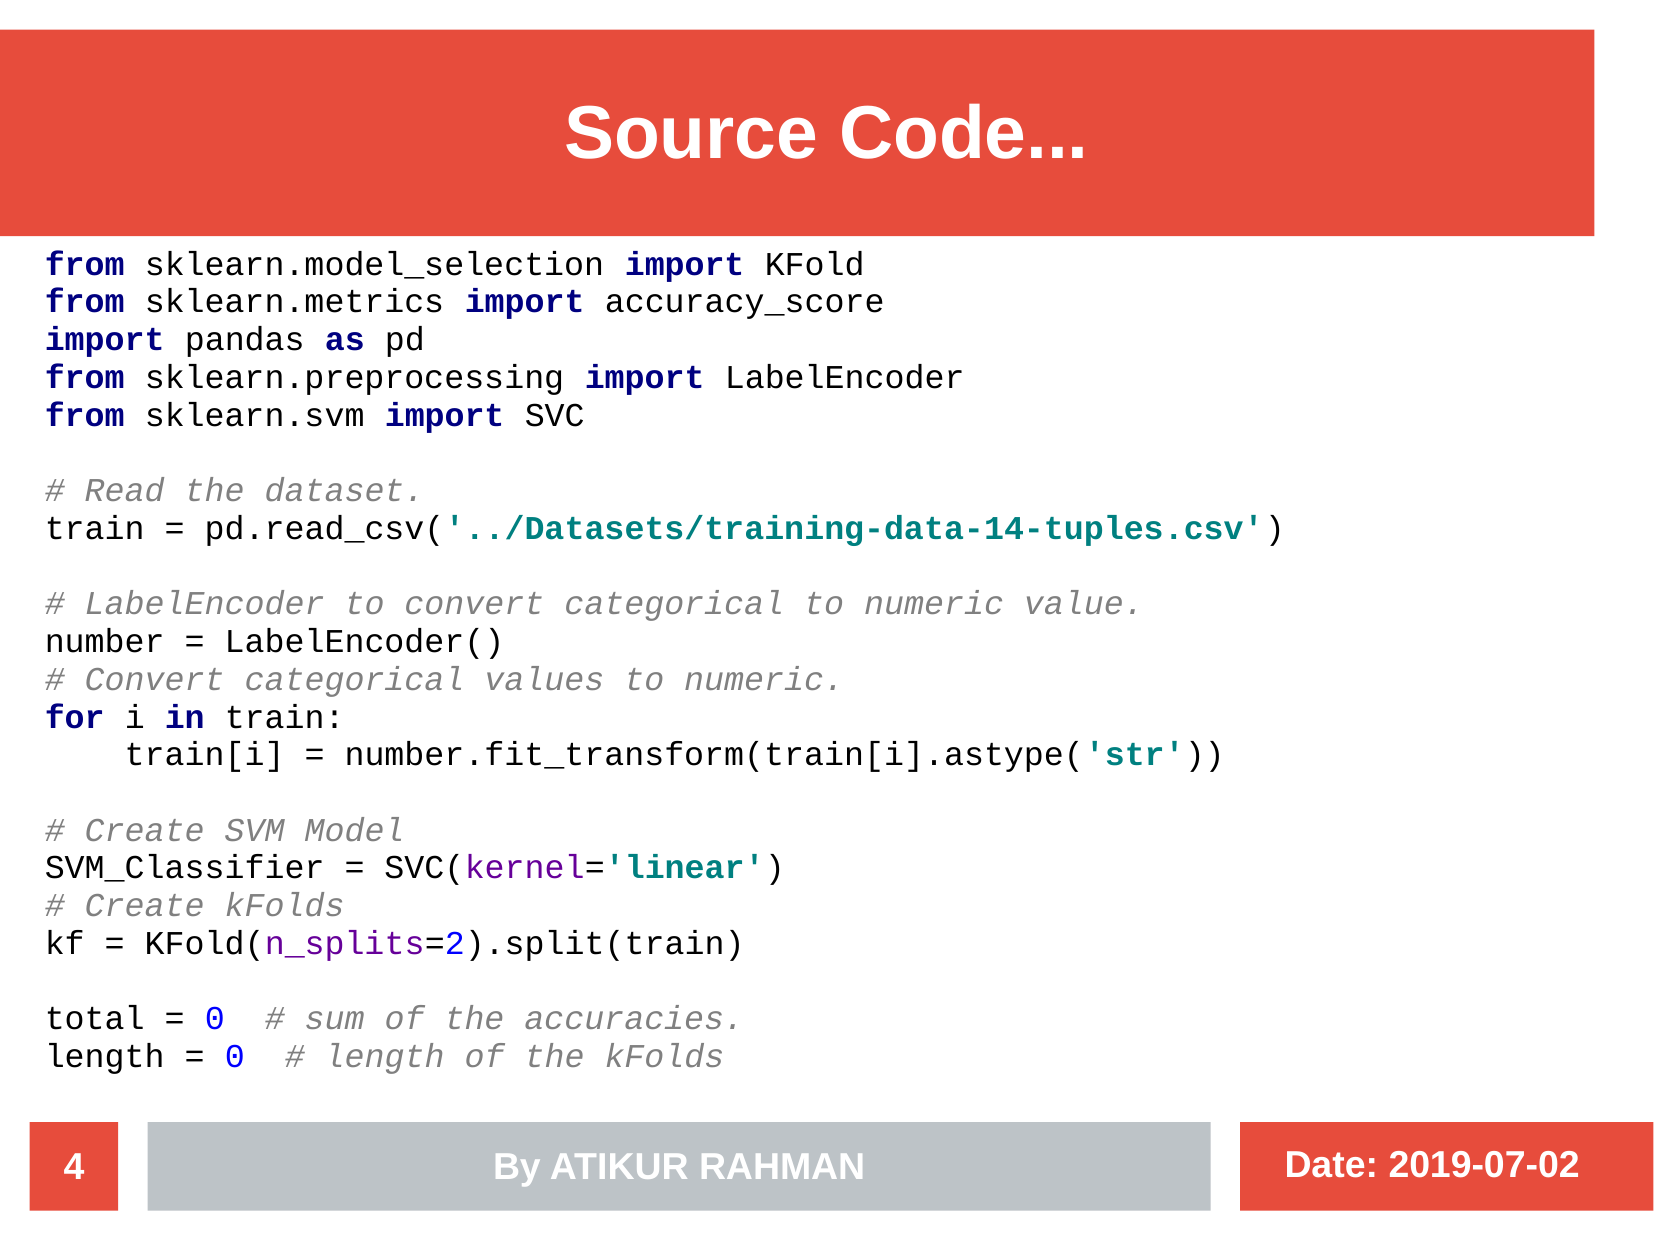

# Source Code...
from sklearn.model_selection import KFold
from sklearn.metrics import accuracy_score
import pandas as pd
from sklearn.preprocessing import LabelEncoder
from sklearn.svm import SVC
# Read the dataset.
train = pd.read_csv('../Datasets/training-data-14-tuples.csv')
# LabelEncoder to convert categorical to numeric value.
number = LabelEncoder()
# Convert categorical values to numeric.
for i in train:
 train[i] = number.fit_transform(train[i].astype('str'))
# Create SVM Model
SVM_Classifier = SVC(kernel='linear')
# Create kFolds
kf = KFold(n_splits=2).split(train)
total = 0 # sum of the accuracies.
length = 0 # length of the kFolds
4
By ATIKUR RAHMAN
Date: 2019-07-02